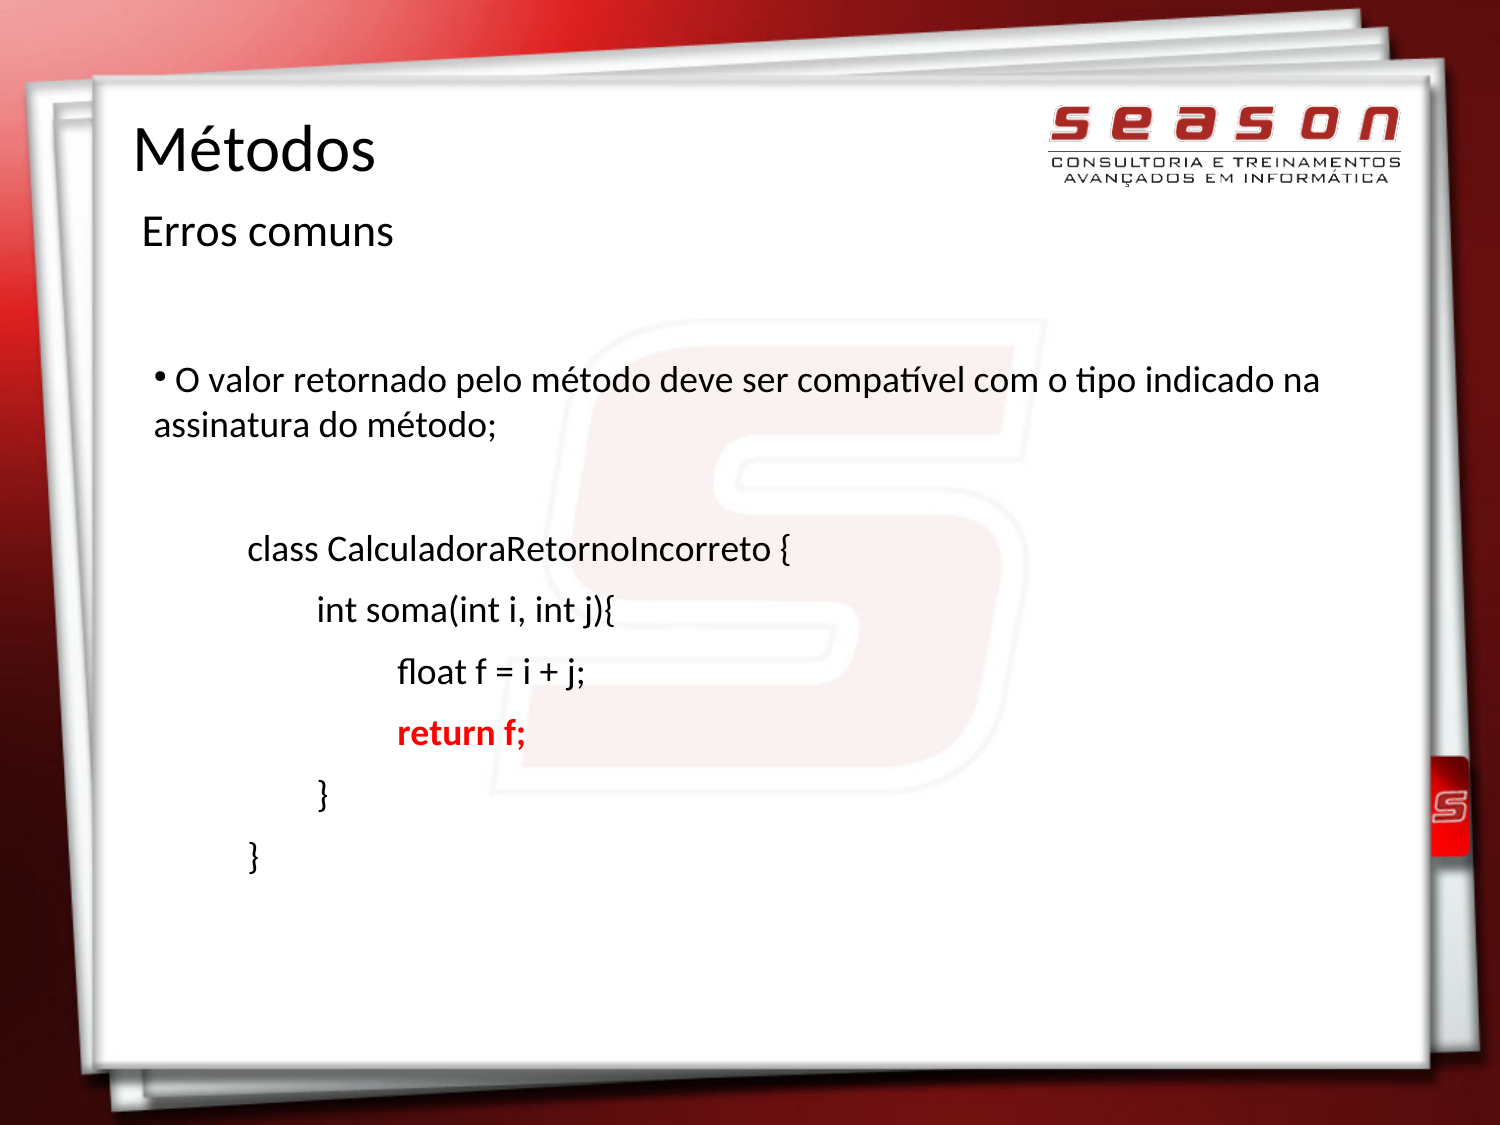

# Métodos
Erros comuns
 O valor retornado pelo método deve ser compatível com o tipo indicado na assinatura do método;
class CalculadoraRetornoIncorreto {
int soma(int i, int j){
float f = i + j;
return f;
}
}